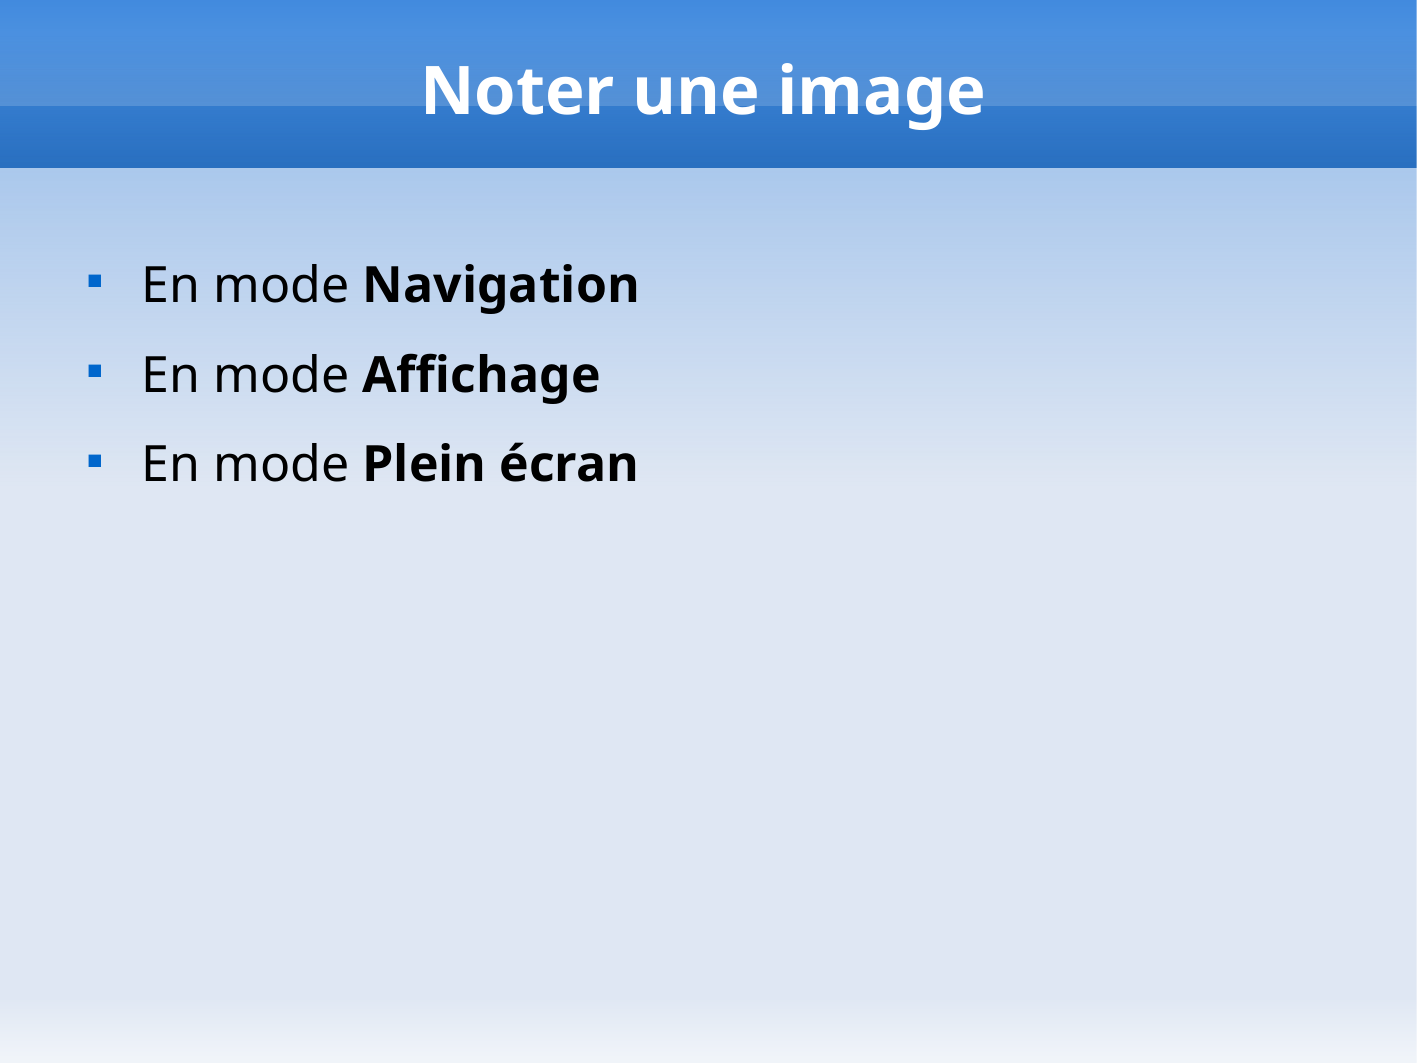

# Noter une image
En mode Navigation
En mode Affichage
En mode Plein écran